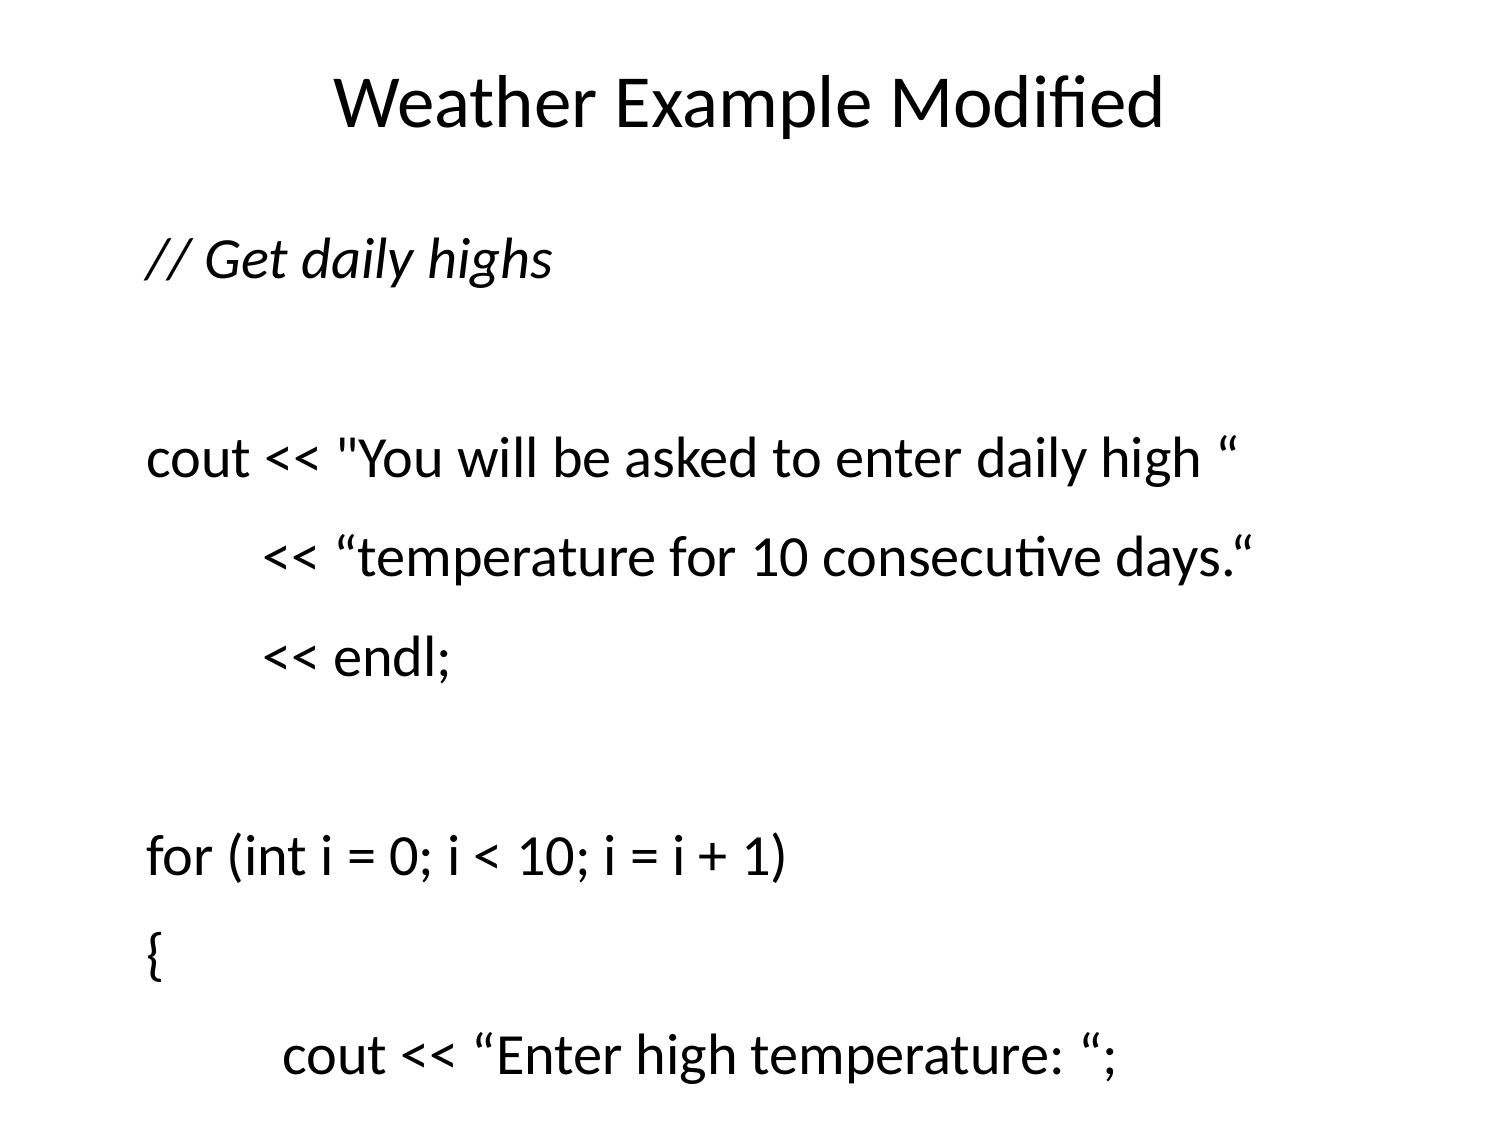

# Weather Example Modified
	// Get daily highs
	cout << "You will be asked to enter daily high “
 << “temperature for 10 consecutive days.“
 << endl;
	for (int i = 0; i < 10; i = i + 1)
	{
		 cout << “Enter high temperature: “;
		 cin >> highTemp[i];
	}